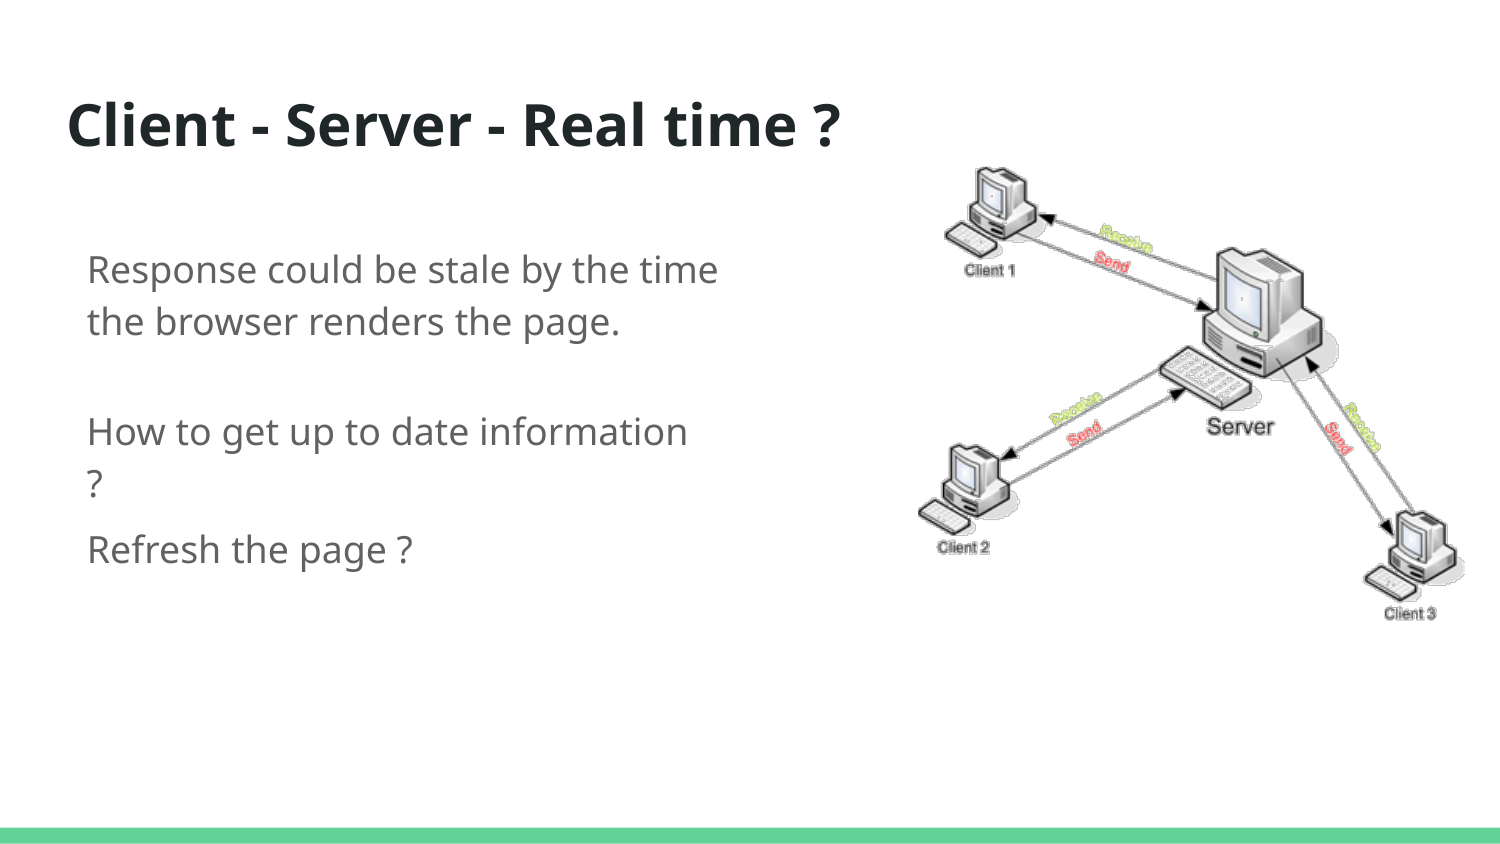

# Client - Server - Real time ?
Response could be stale by the time the browser renders the page.
How to get up to date information ?
Refresh the page ?